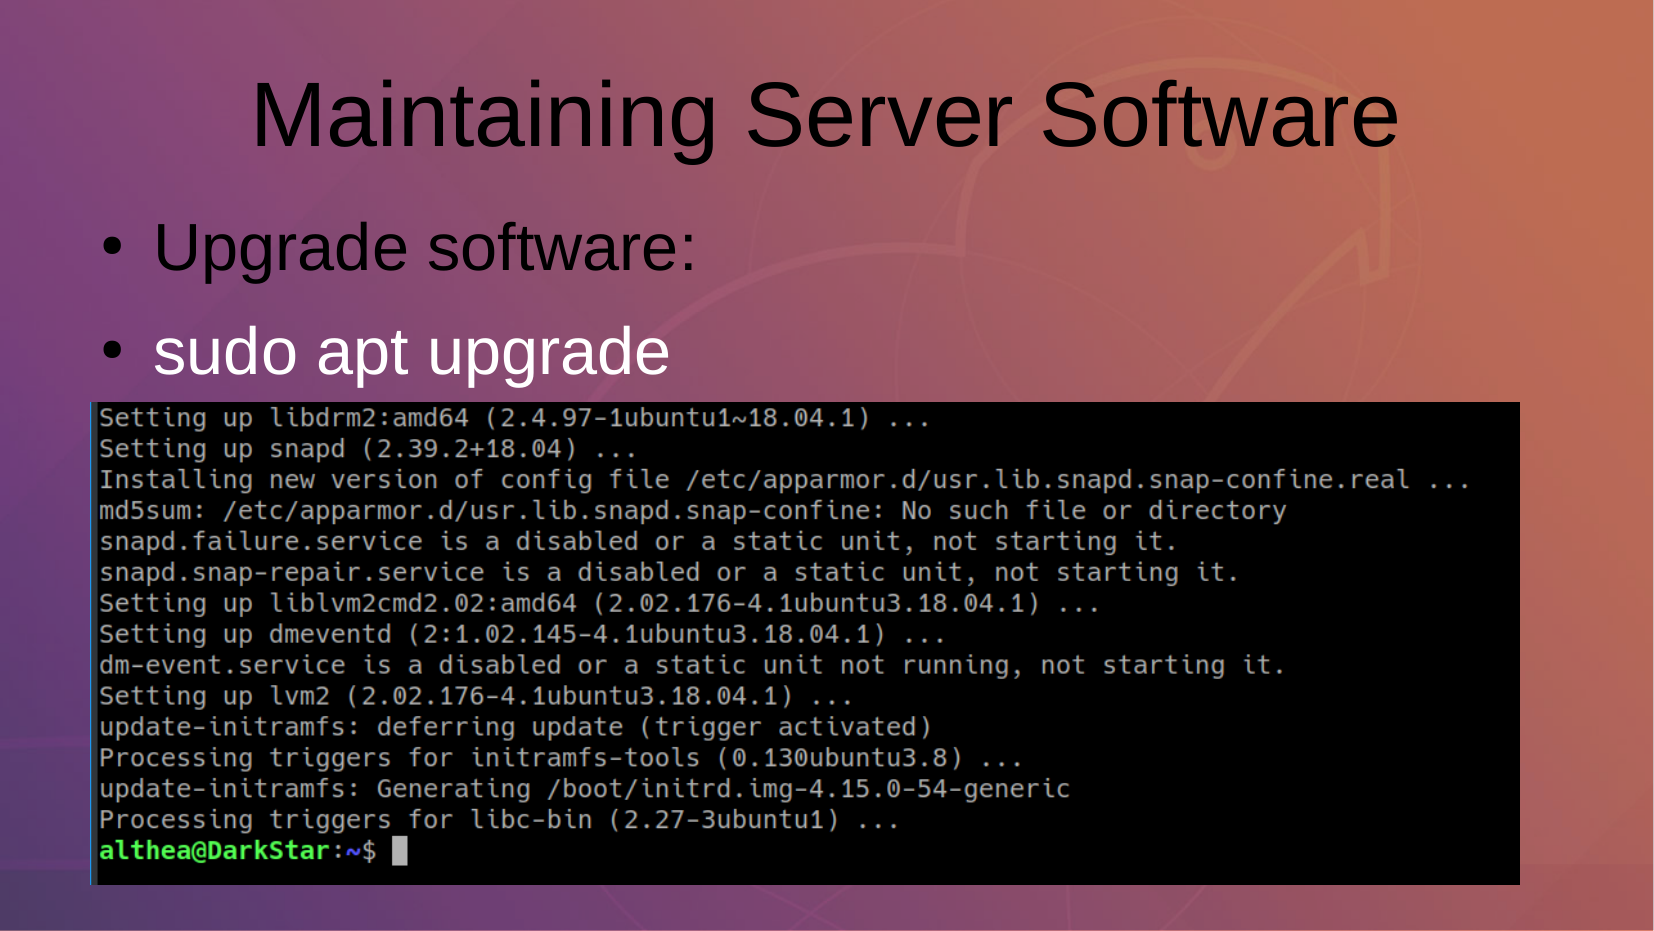

# Maintaining Server Software
Upgrade software:
sudo apt upgrade